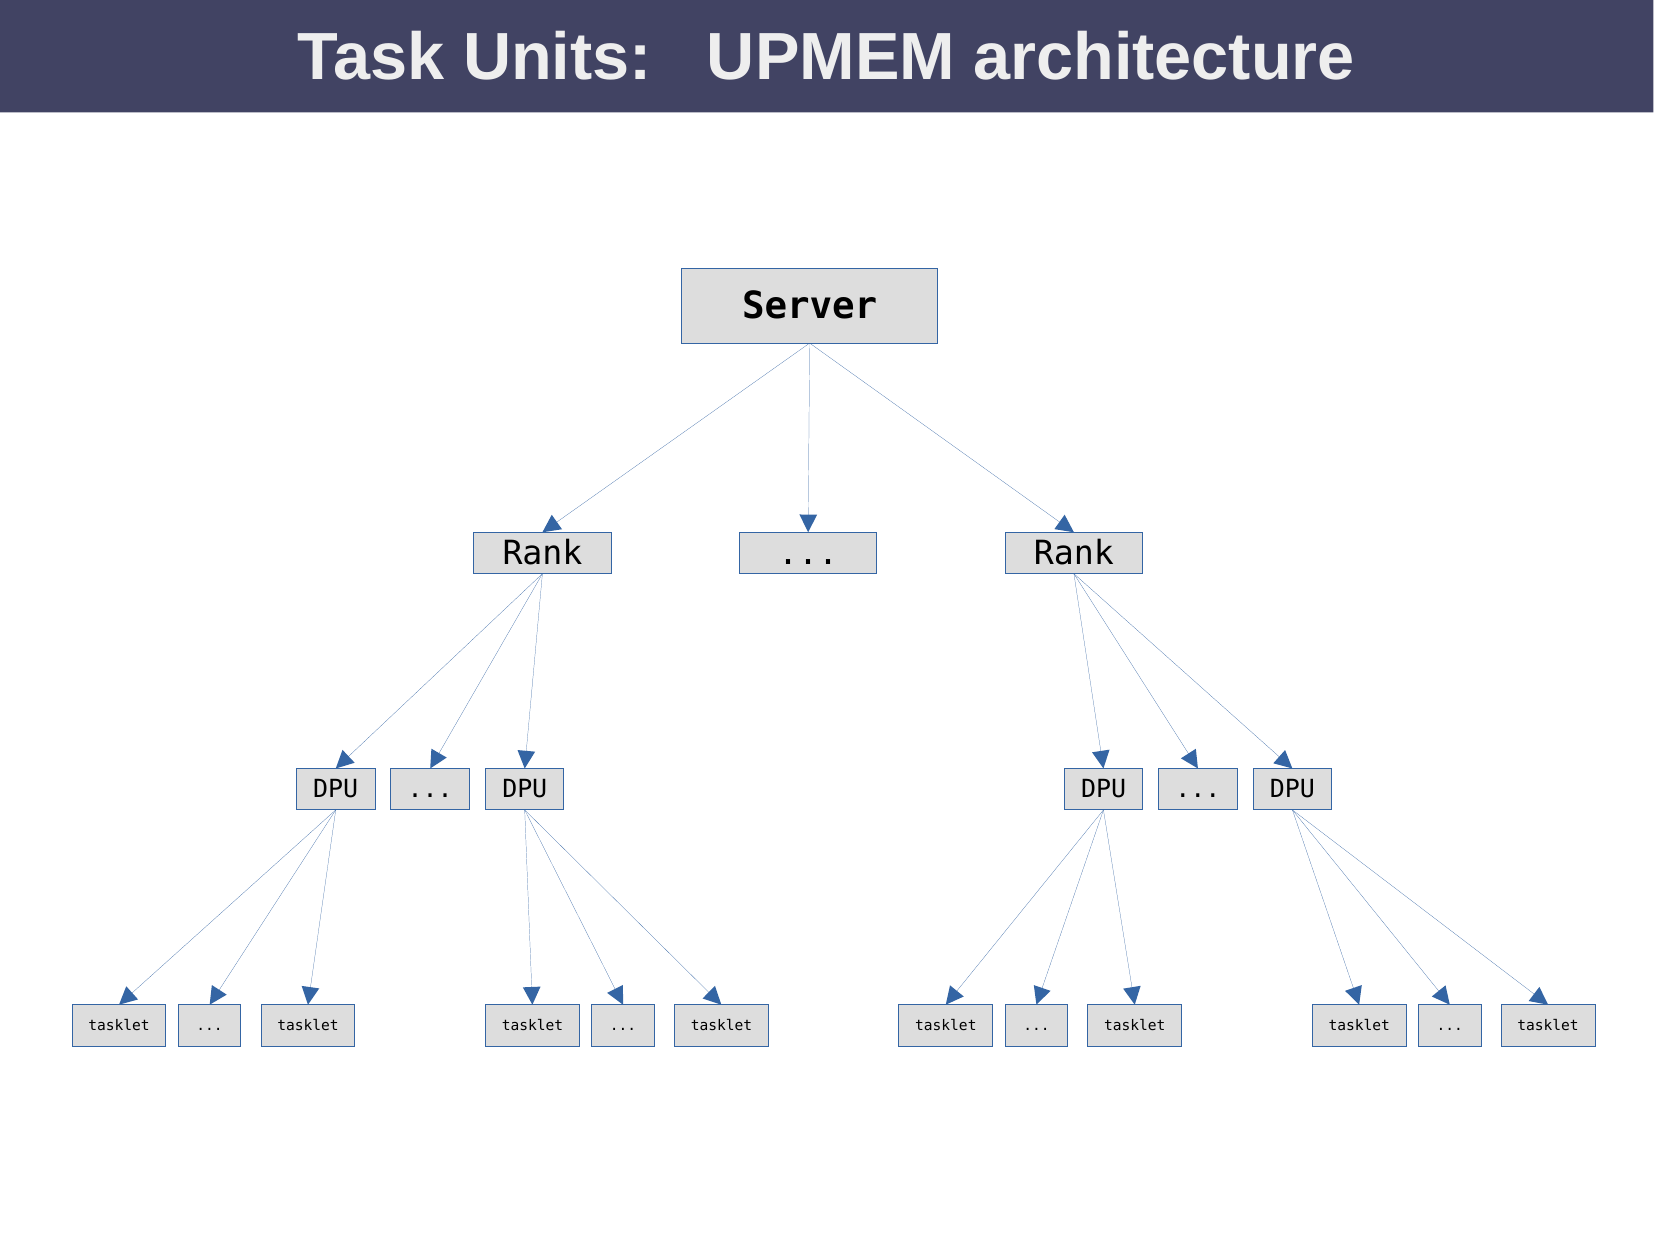

Task Units: UPMEM architecture
Server
Rank
...
Rank
DPU
...
DPU
DPU
...
DPU
tasklet
...
tasklet
tasklet
...
tasklet
tasklet
...
tasklet
tasklet
...
tasklet